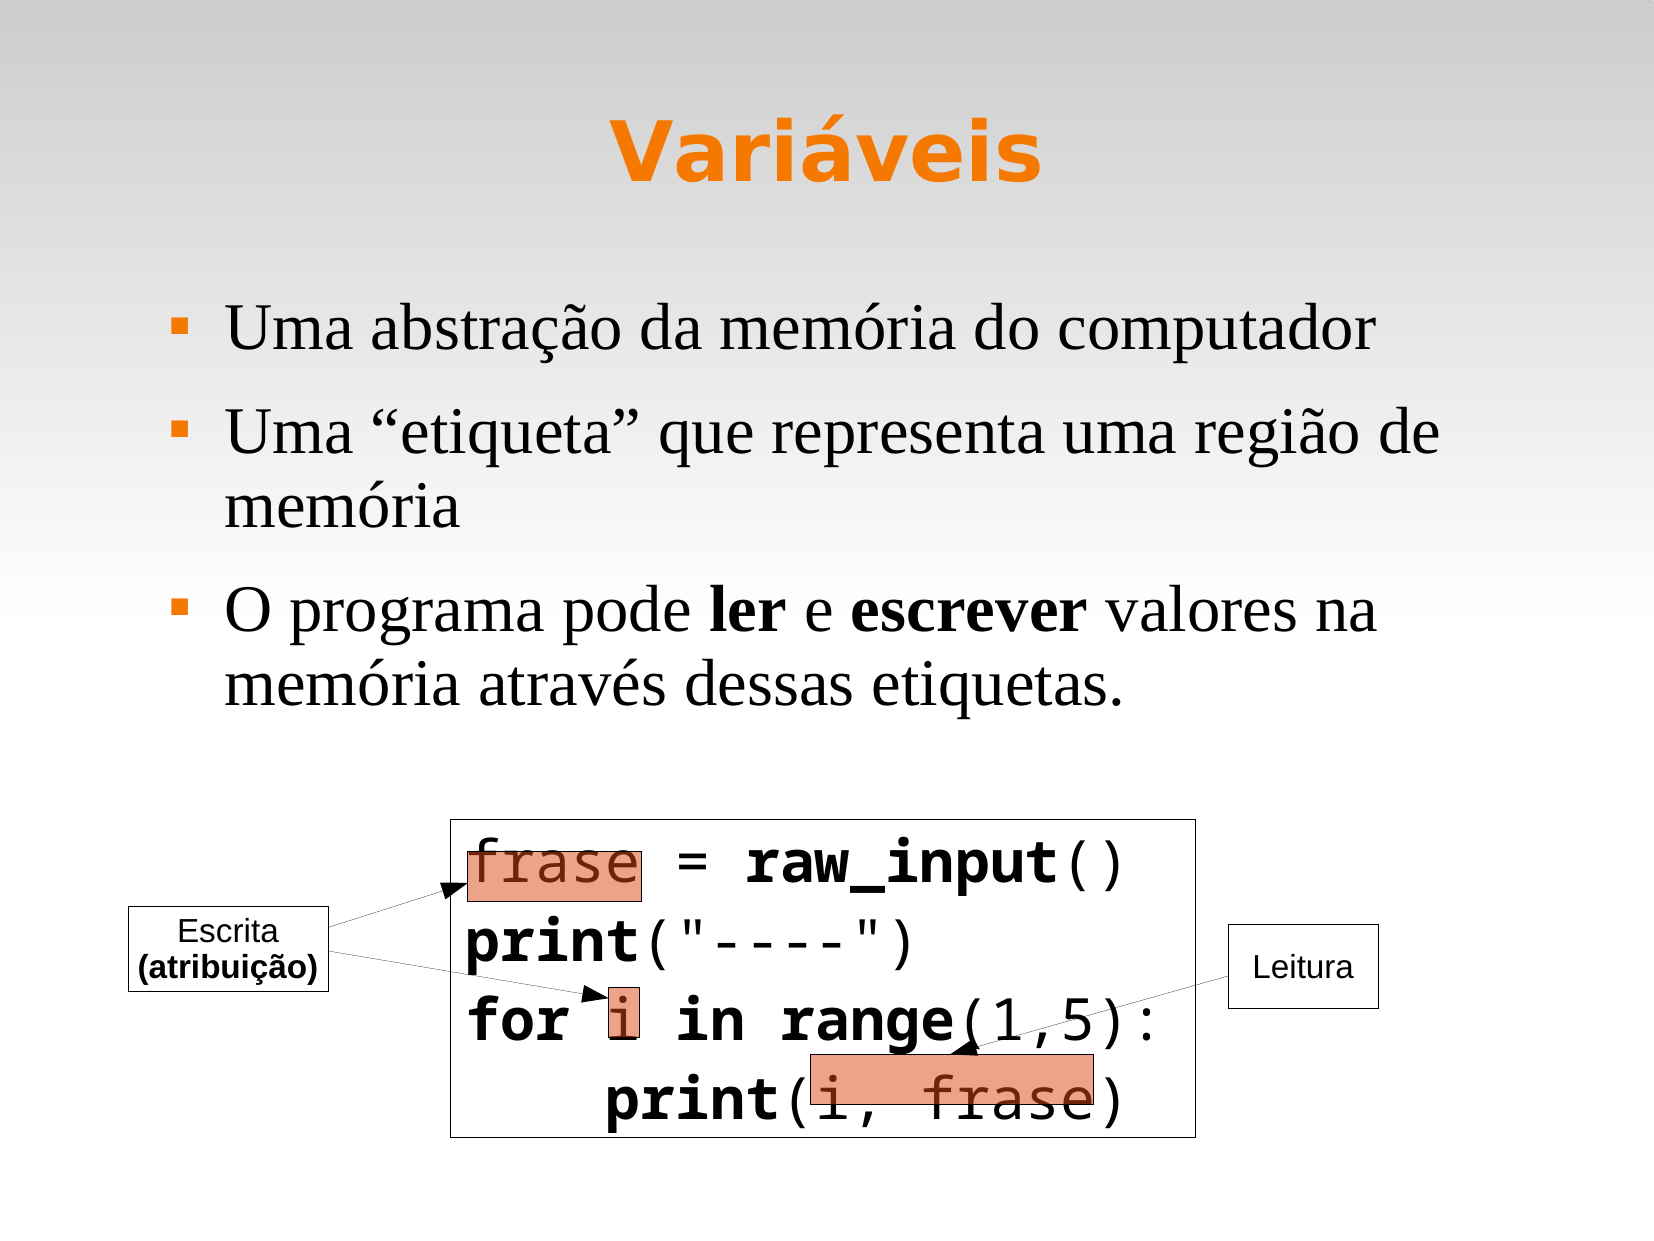

# Variáveis
Uma abstração da memória do computador
Uma “etiqueta” que representa uma região de memória
O programa pode ler e escrever valores na memória através dessas etiquetas.
frase = raw_input()
print("----")
for i in range(1,5):
 print(i, frase)
Escrita
(atribuição)
Leitura